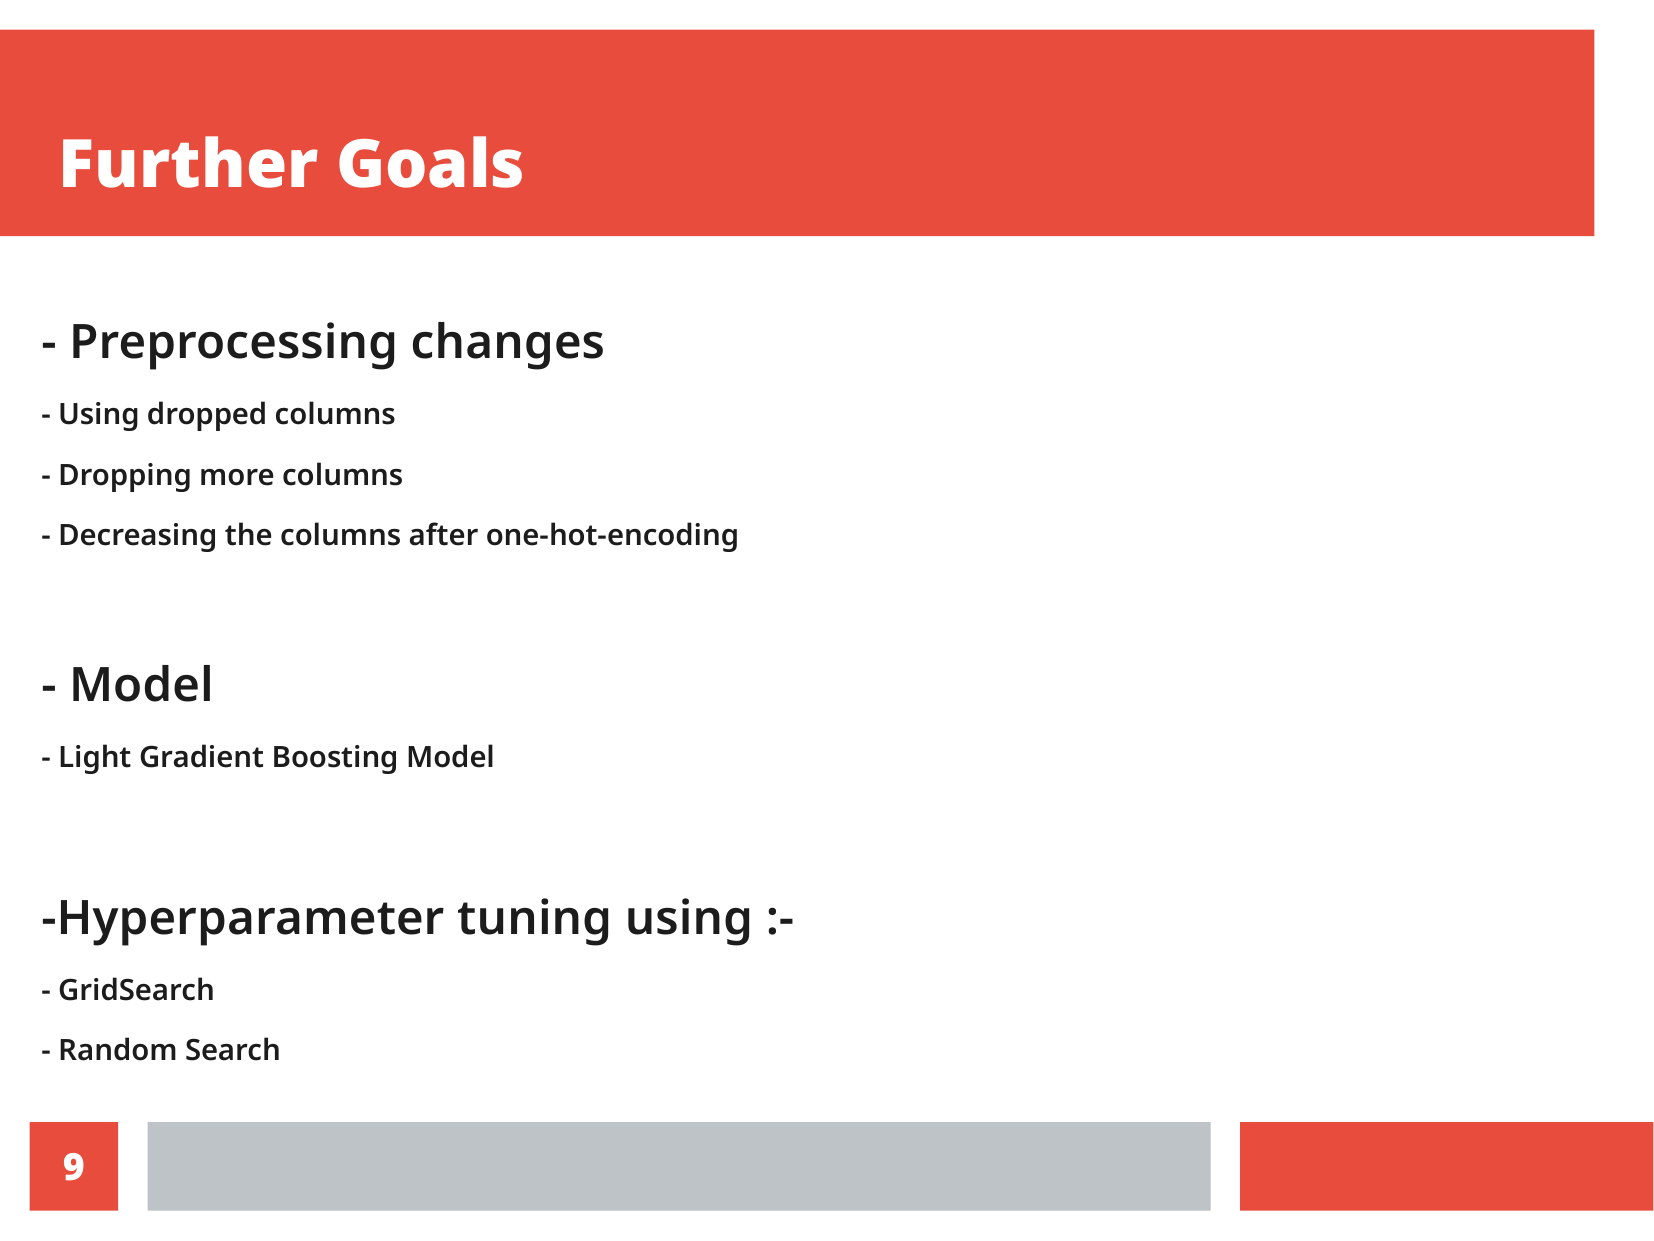

# Further Goals
- Preprocessing changes
- Using dropped columns
- Dropping more columns
- Decreasing the columns after one-hot-encoding
- Model
- Light Gradient Boosting Model
-Hyperparameter tuning using :-
- GridSearch
- Random Search
9